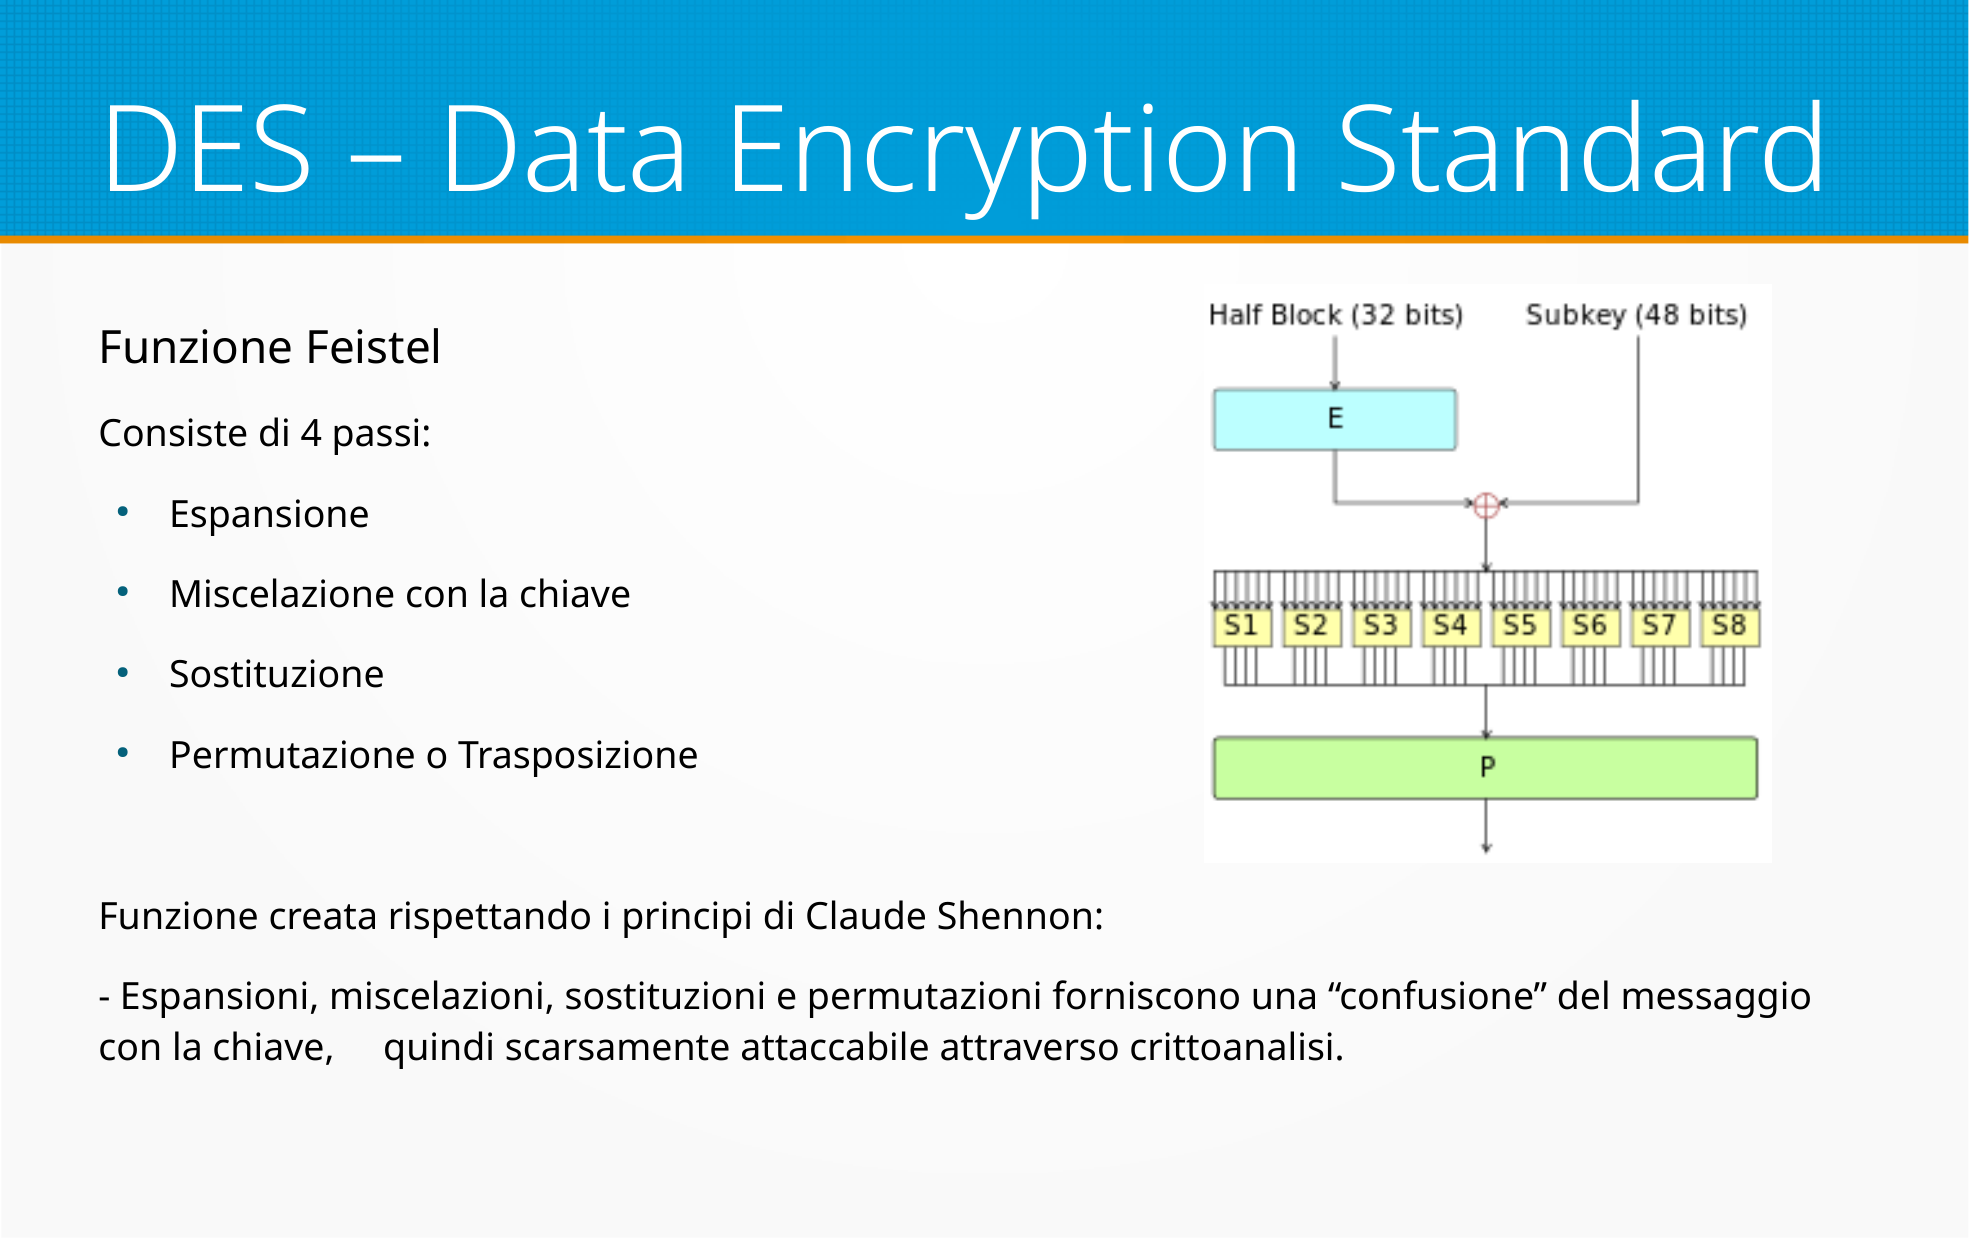

# DES – Data Encryption Standard
Funzione Feistel
Consiste di 4 passi:
Espansione
Miscelazione con la chiave
Sostituzione
Permutazione o Trasposizione
Funzione creata rispettando i principi di Claude Shennon:
- Espansioni, miscelazioni, sostituzioni e permutazioni forniscono una “confusione” del messaggio con la chiave, quindi scarsamente attaccabile attraverso crittoanalisi.